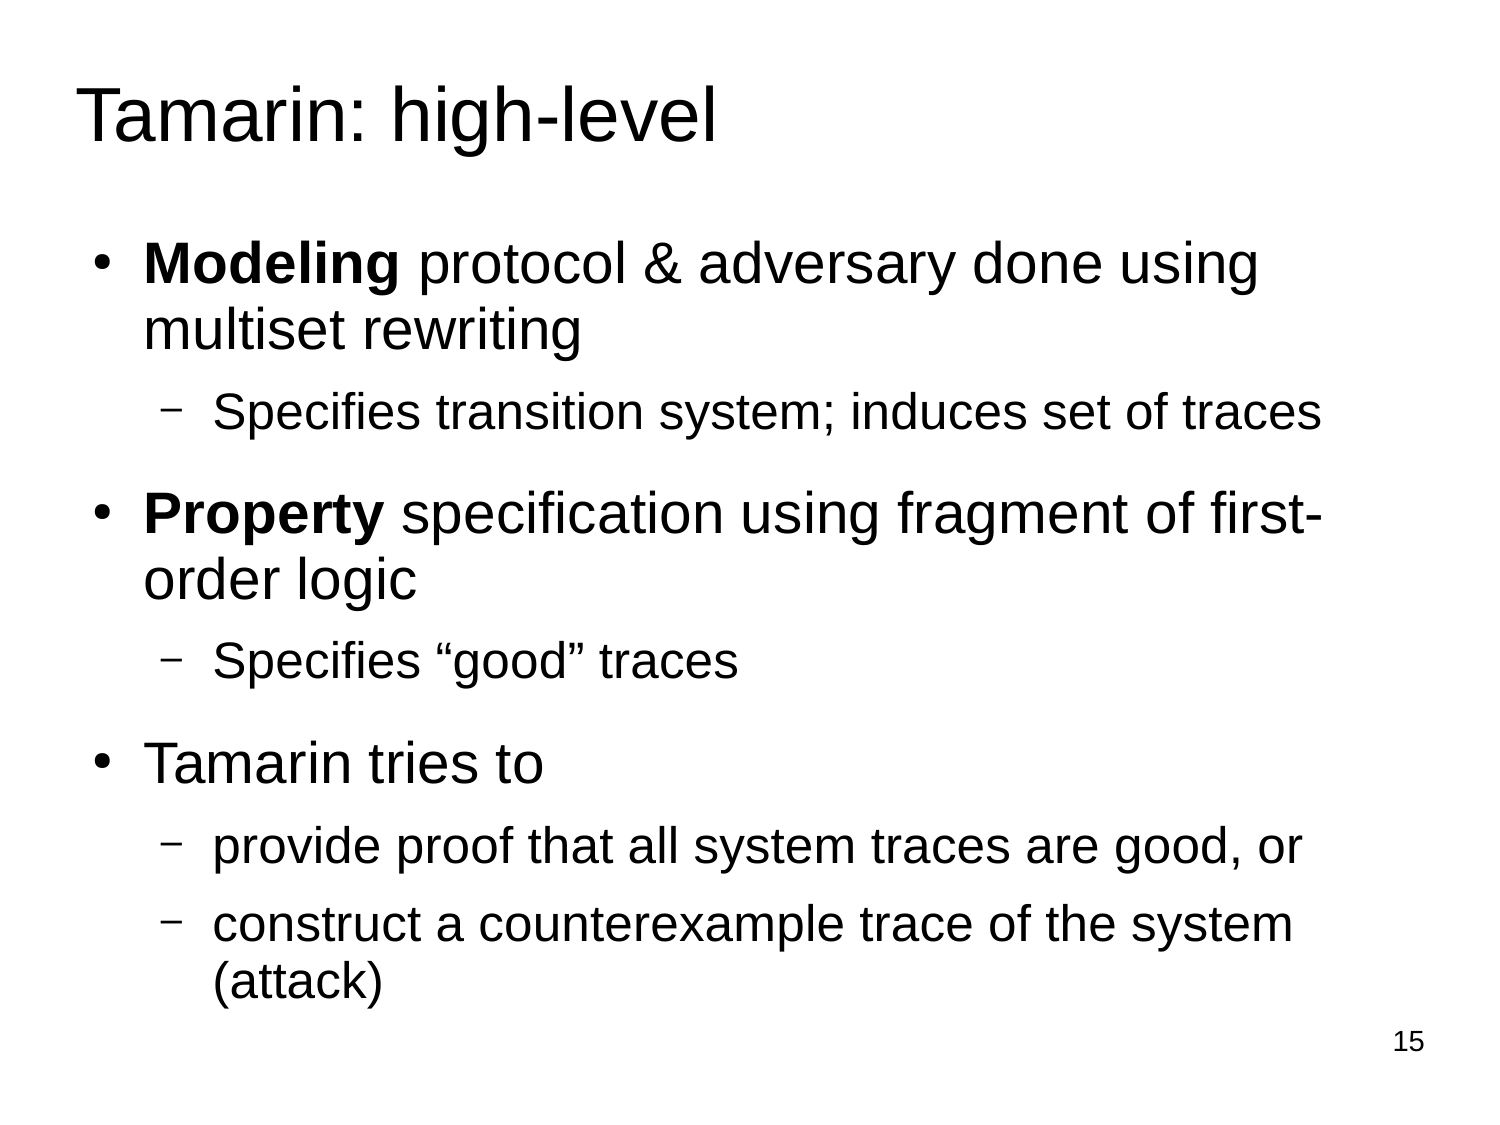

# Tamarin: high-level
Modeling protocol & adversary done using multiset rewriting
Specifies transition system; induces set of traces
Property specification using fragment of first-order logic
Specifies “good” traces
Tamarin tries to
provide proof that all system traces are good, or
construct a counterexample trace of the system (attack)
15